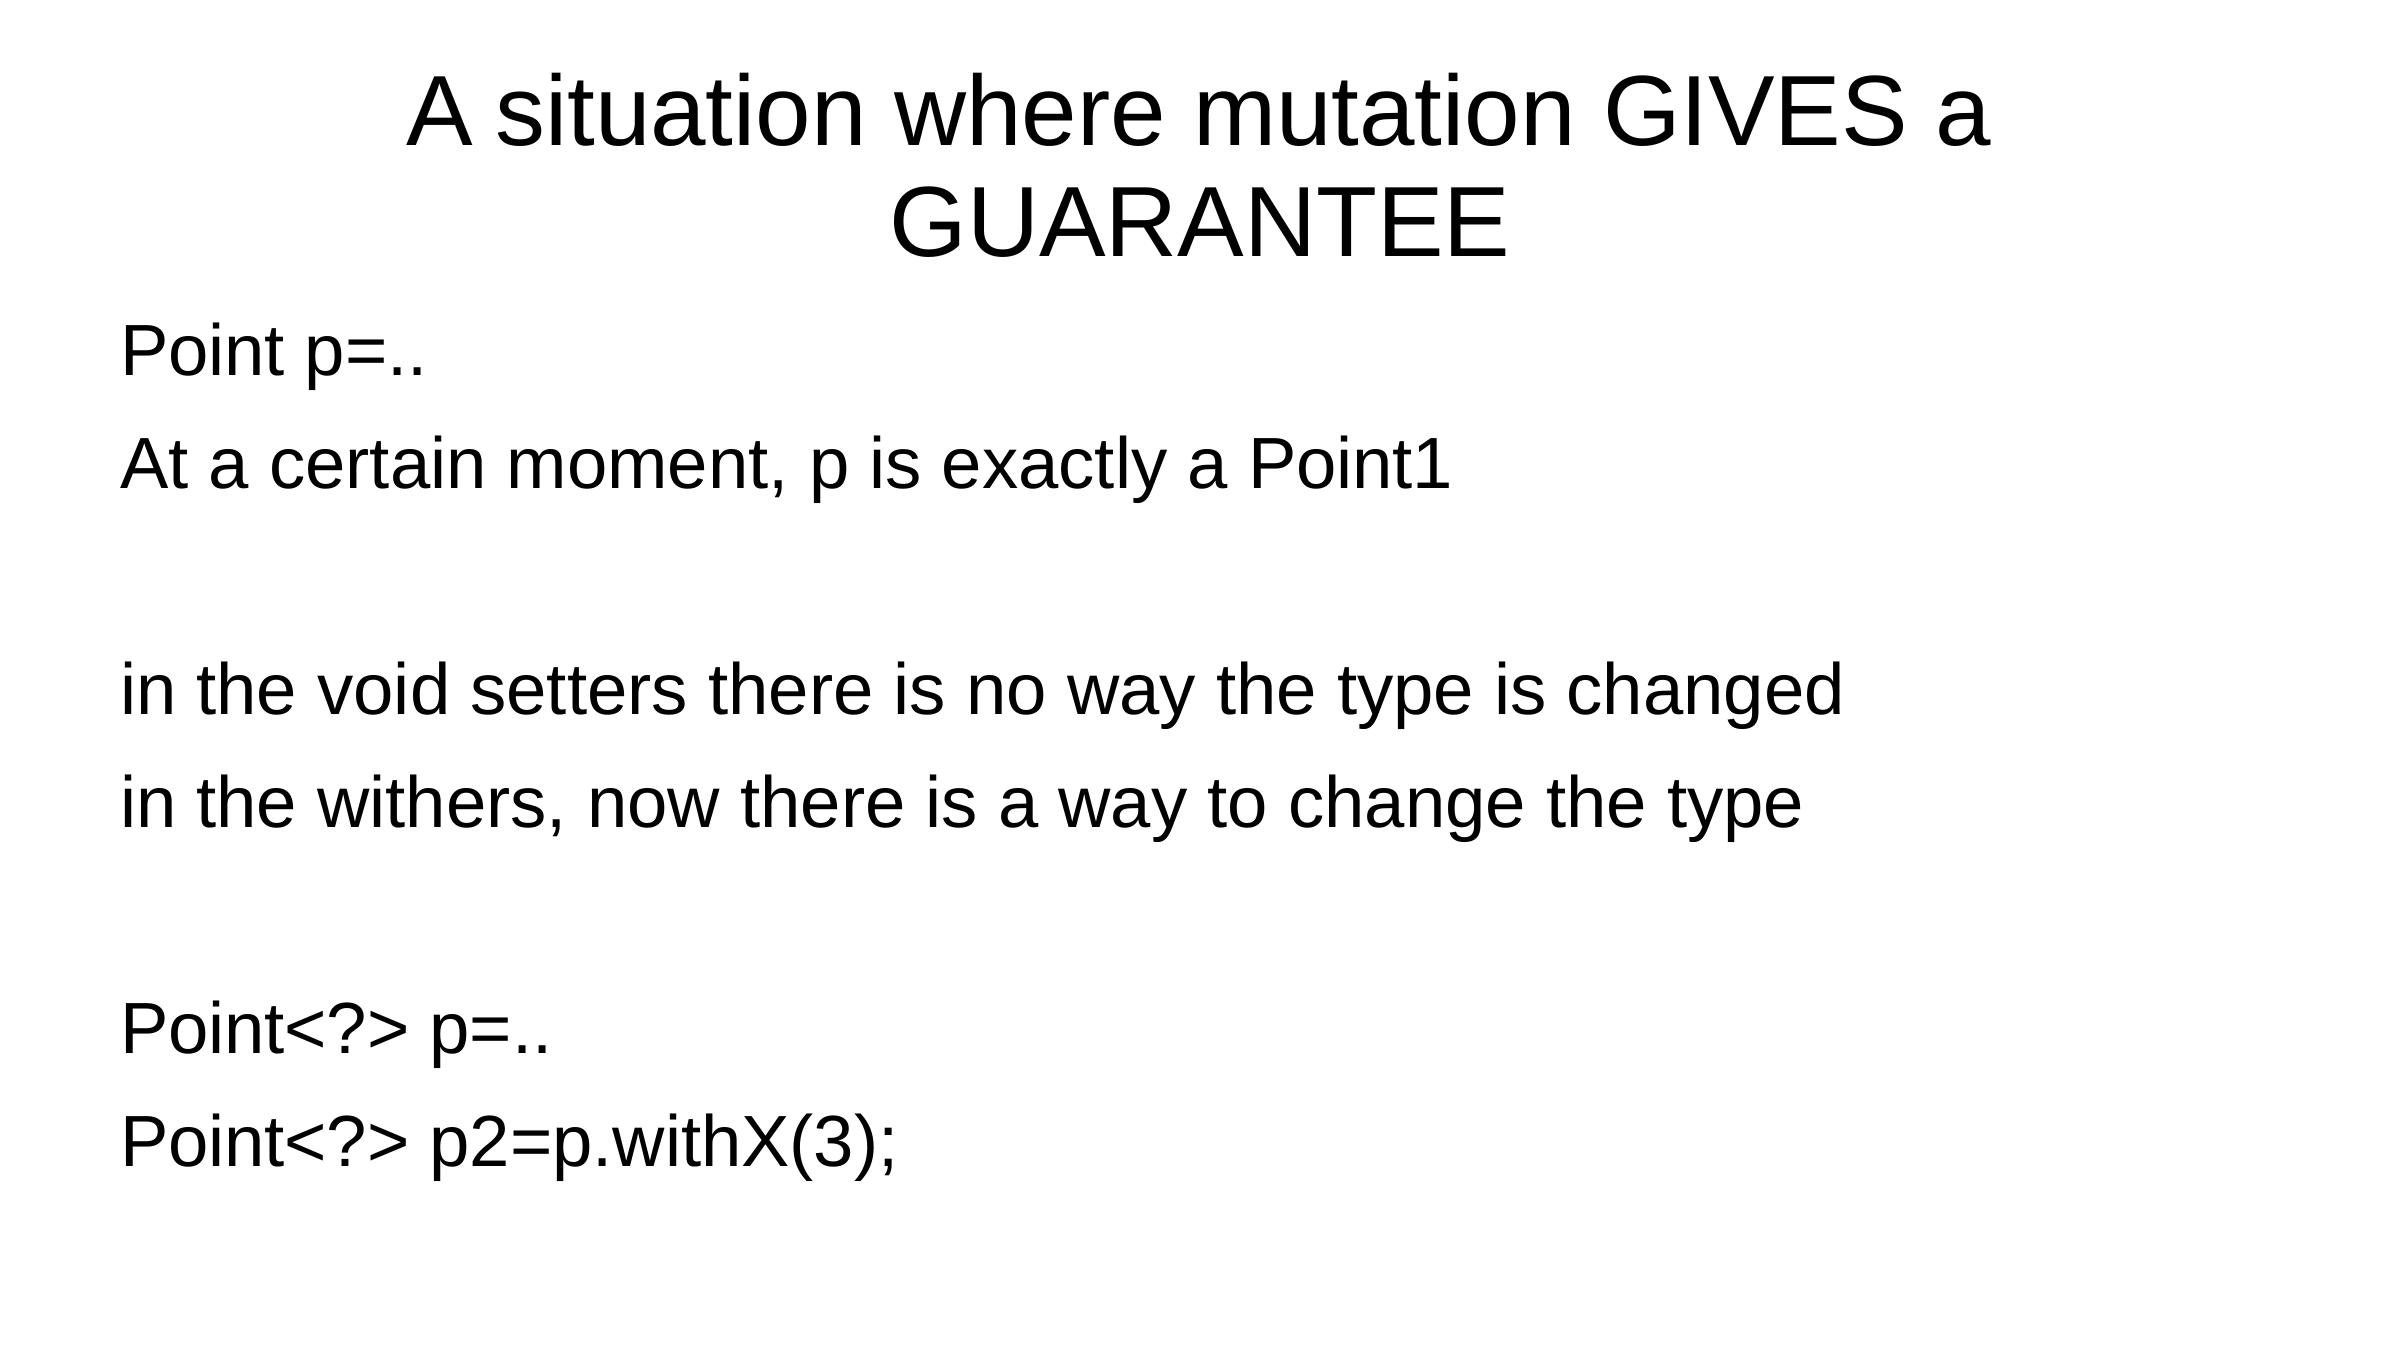

# A situation where mutation GIVES a GUARANTEE
Point p=..
At a certain moment, p is exactly a Point1
in the void setters there is no way the type is changed
in the withers, now there is a way to change the type
Point<?> p=..
Point<?> p2=p.withX(3);